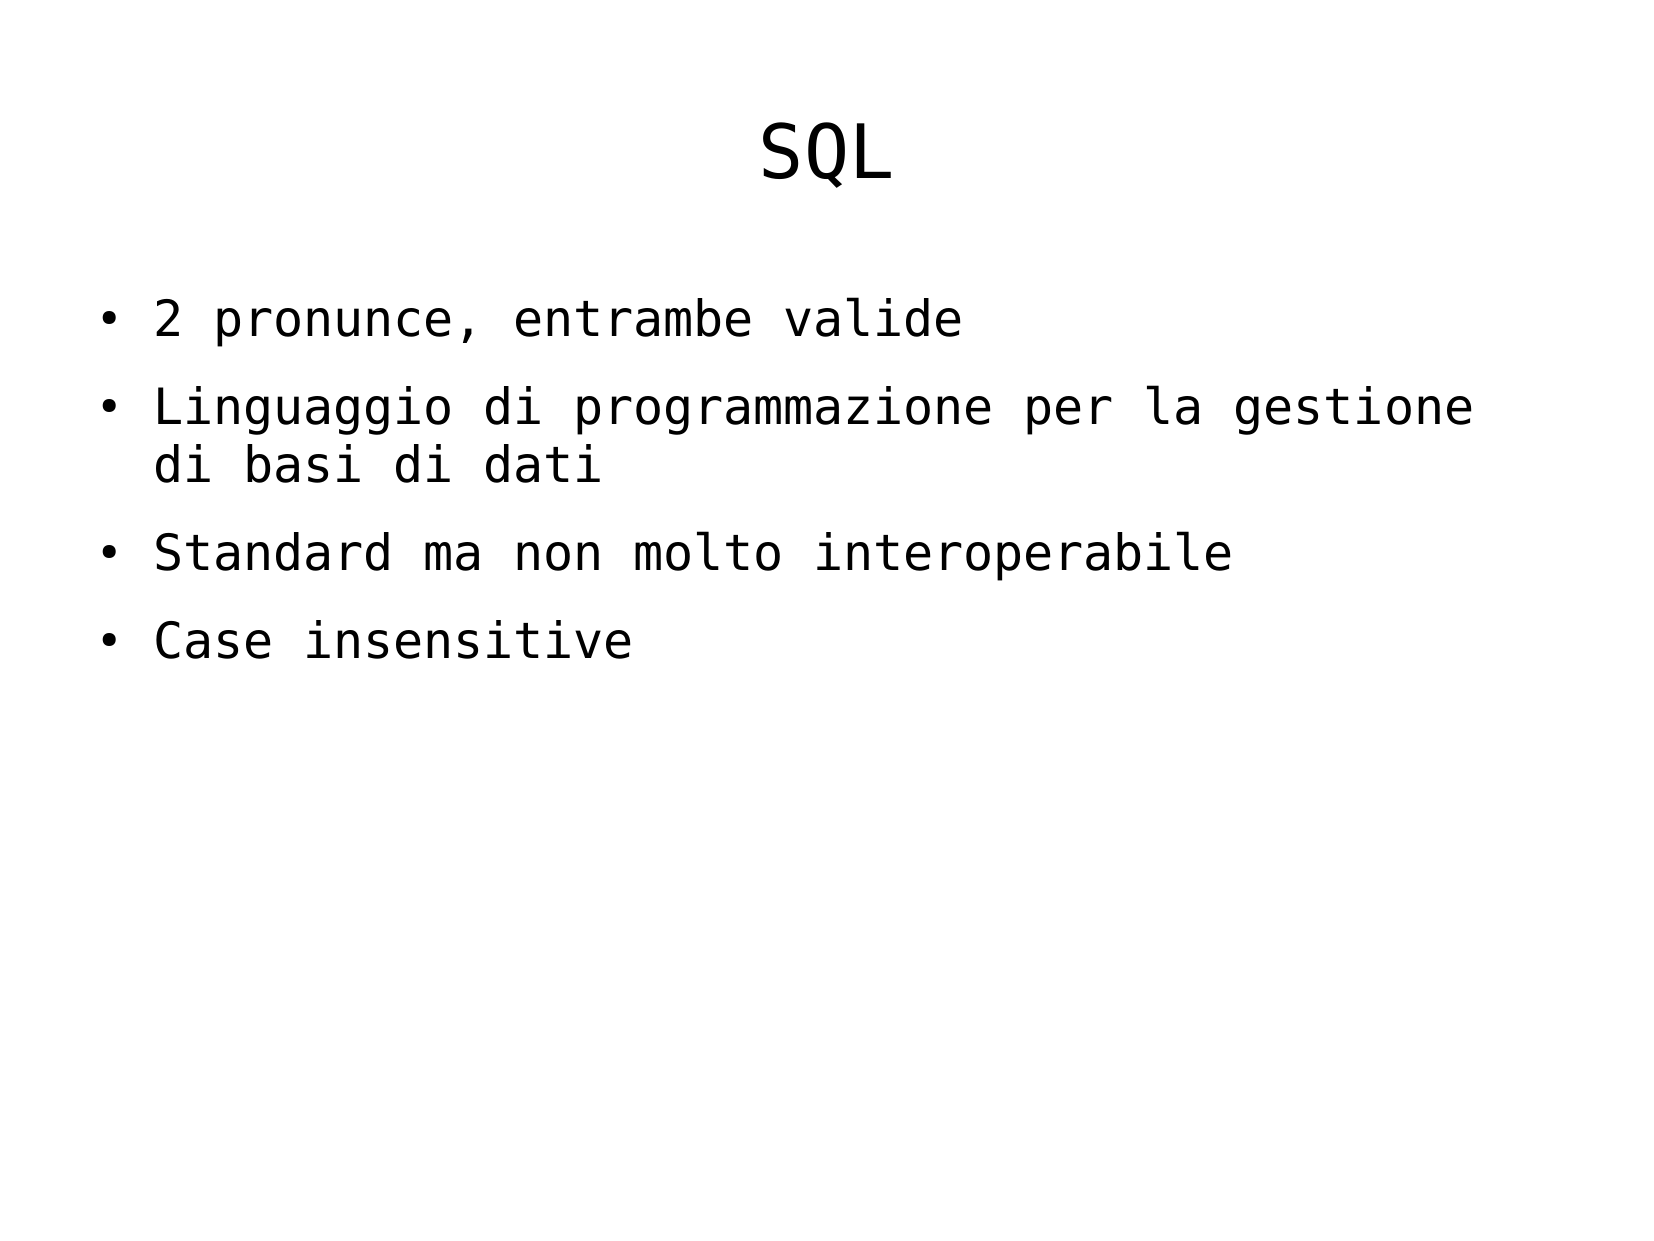

# SQL
2 pronunce, entrambe valide
Linguaggio di programmazione per la gestione di basi di dati
Standard ma non molto interoperabile
Case insensitive